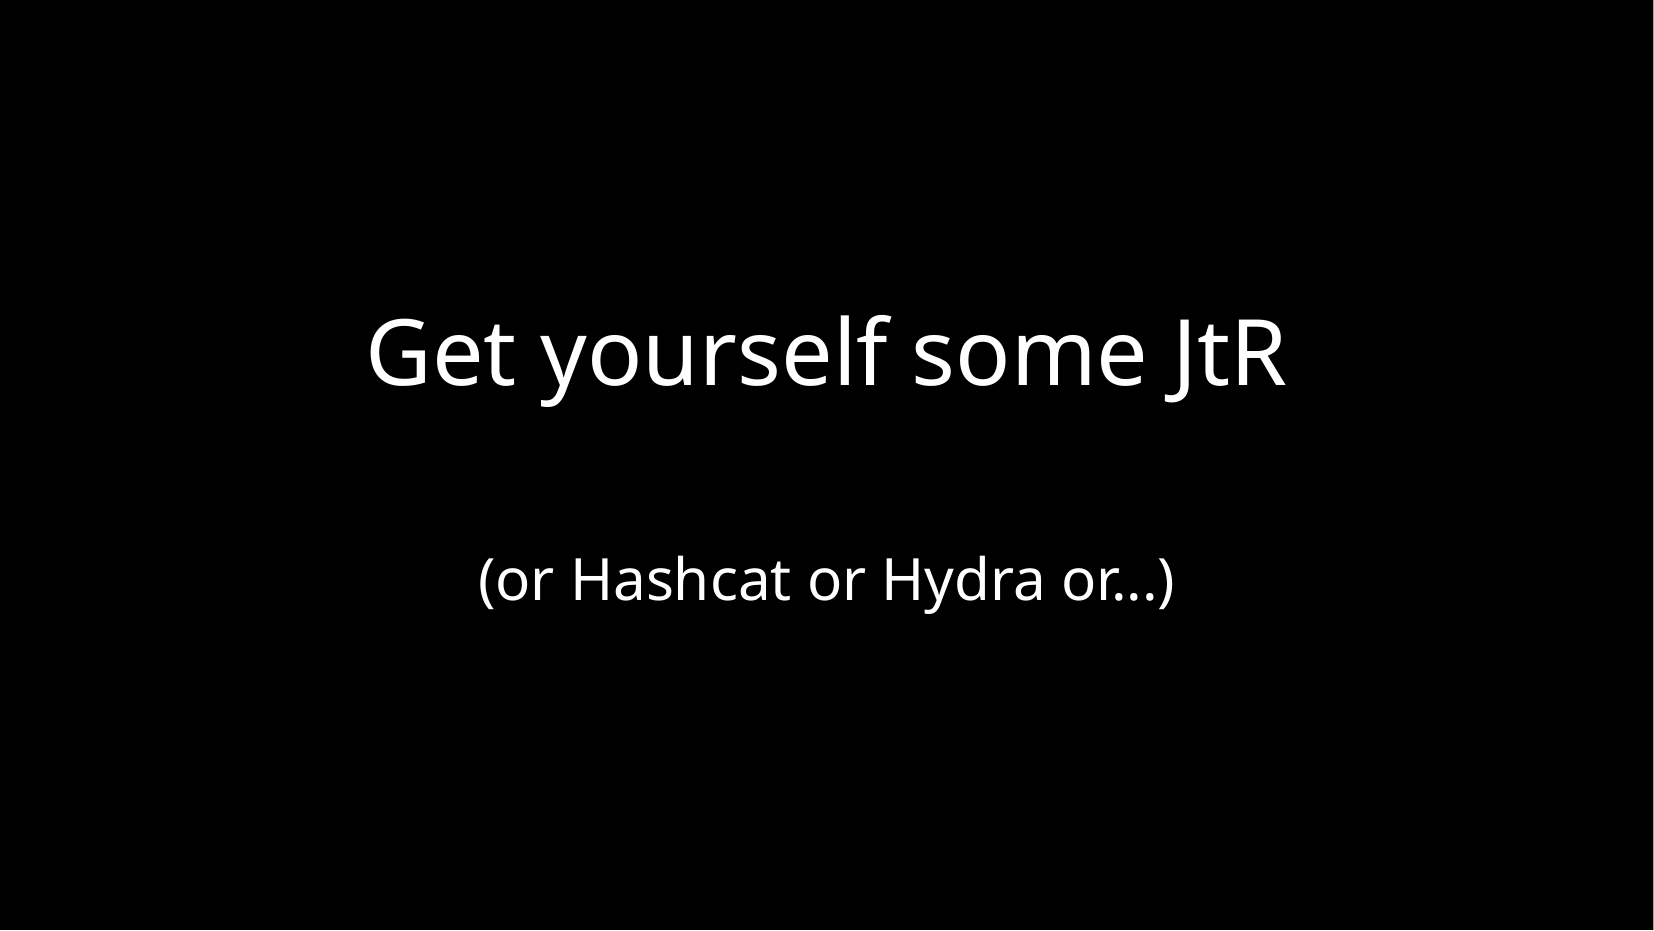

# Get yourself some JtR (or Hashcat or Hydra or...)